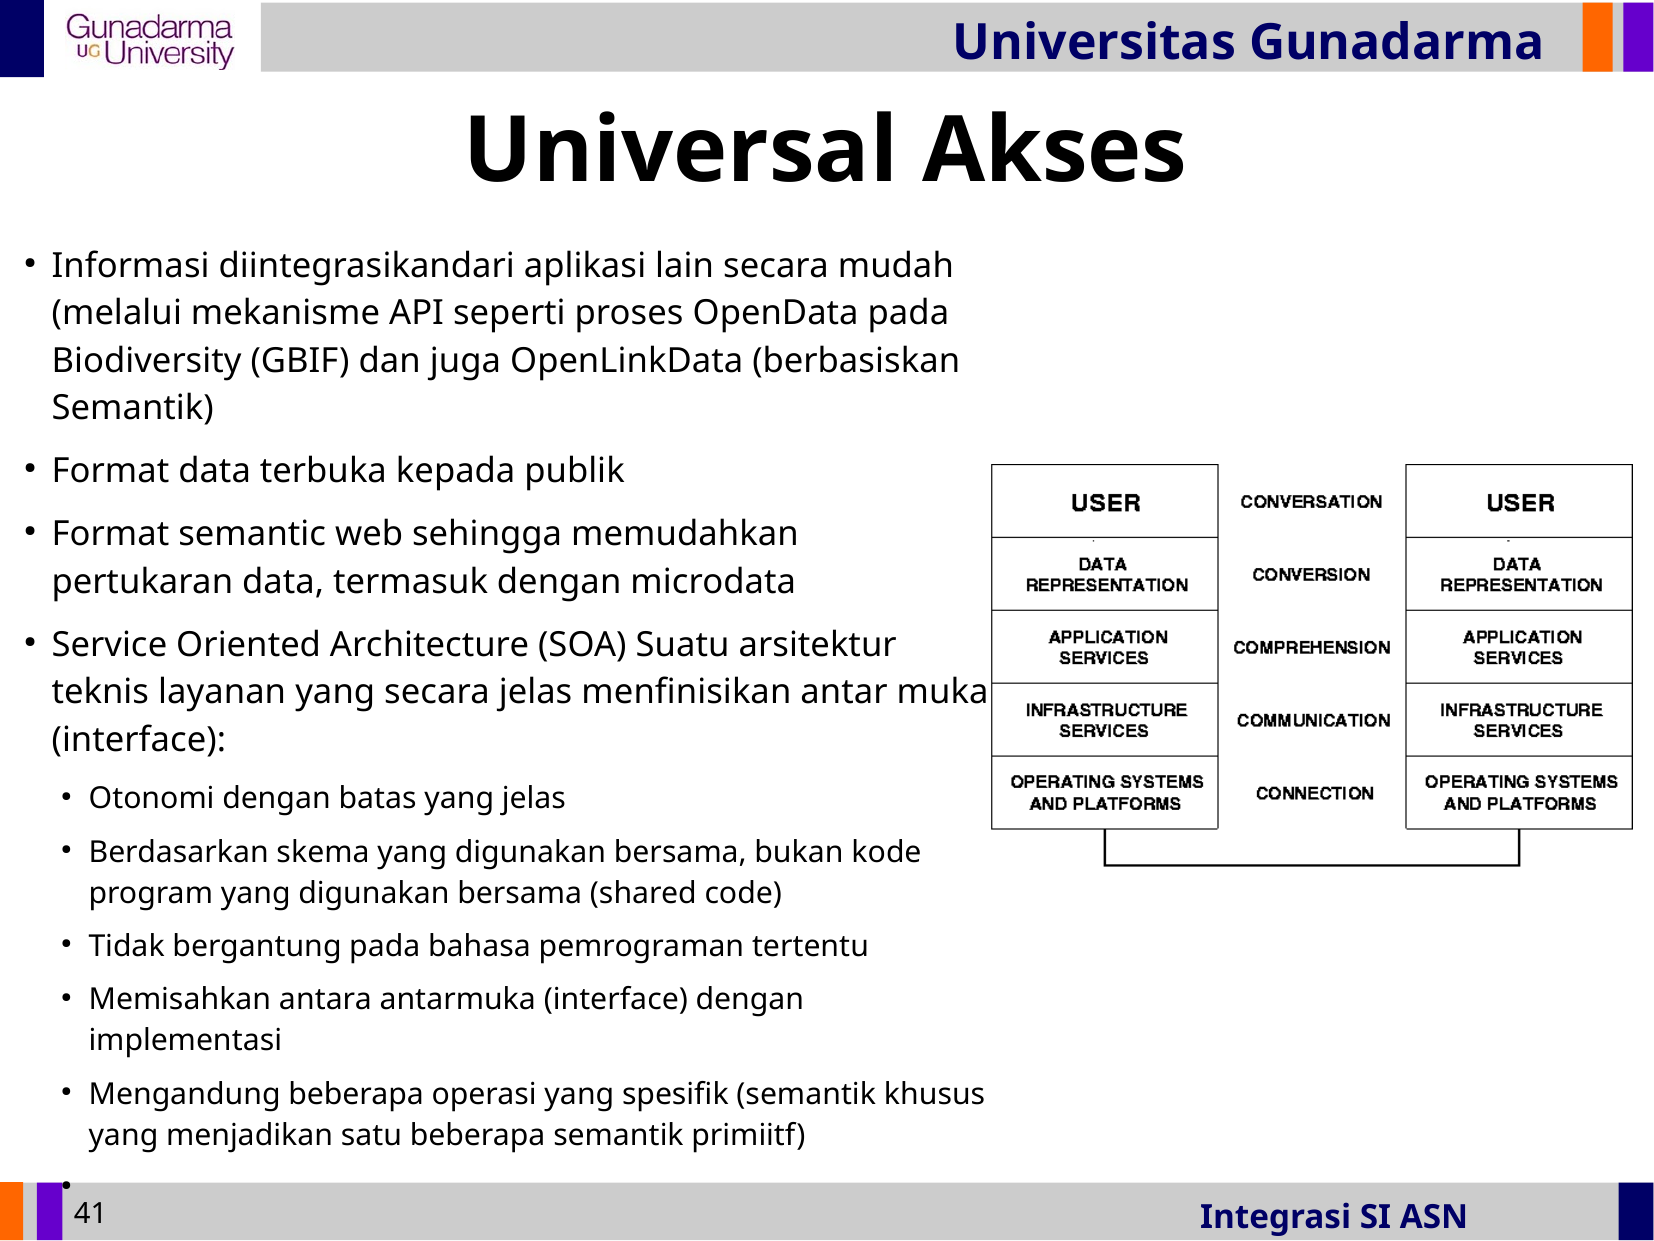

# Universal Akses
Informasi diintegrasikandari aplikasi lain secara mudah (melalui mekanisme API seperti proses OpenData pada Biodiversity (GBIF) dan juga OpenLinkData (berbasiskan Semantik)
Format data terbuka kepada publik
Format semantic web sehingga memudahkan pertukaran data, termasuk dengan microdata
Service Oriented Architecture (SOA) Suatu arsitektur teknis layanan yang secara jelas menfinisikan antar muka (interface):
Otonomi dengan batas yang jelas
Berdasarkan skema yang digunakan bersama, bukan kode program yang digunakan bersama (shared code)
Tidak bergantung pada bahasa pemrograman tertentu
Memisahkan antara antarmuka (interface) dengan implementasi
Mengandung beberapa operasi yang spesifik (semantik khusus yang menjadikan satu beberapa semantik primiitf)